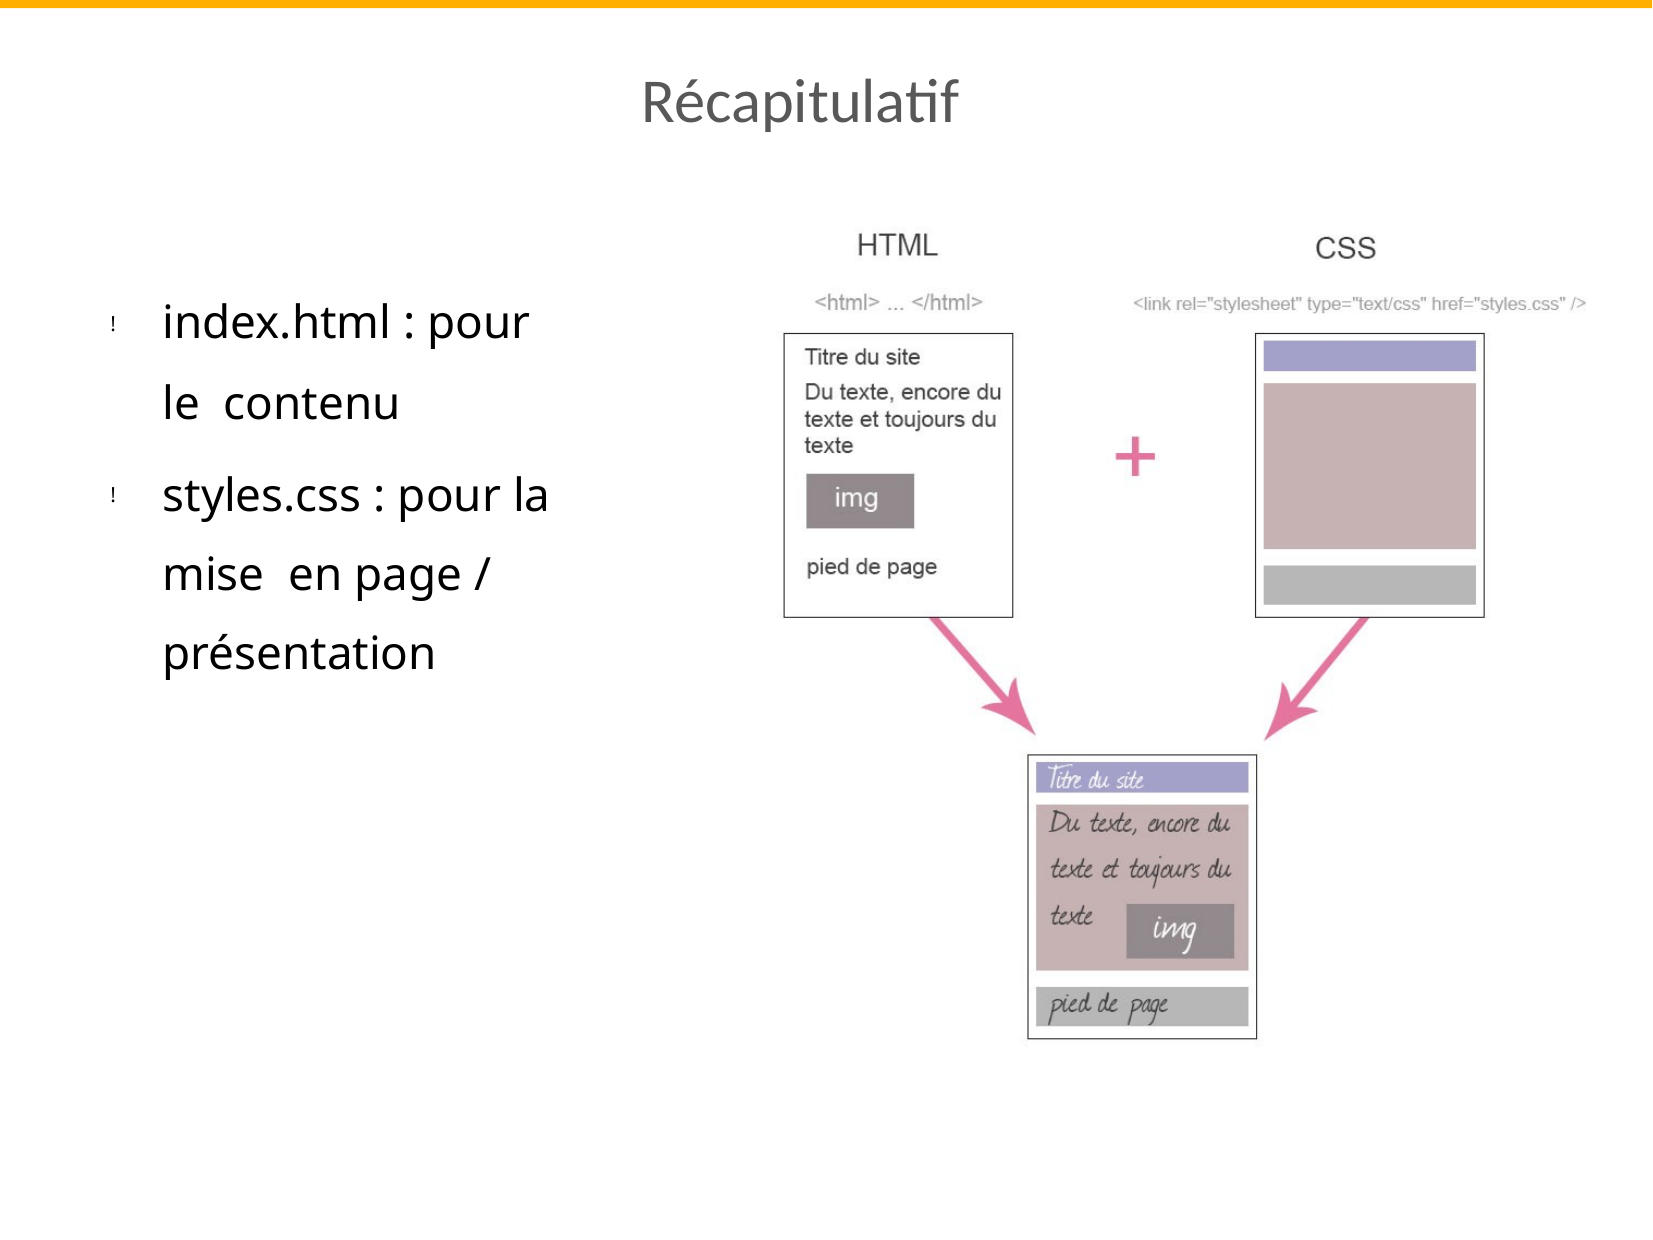

# Récapitulatif
index.html : pour le contenu
!
styles.css : pour la mise en page / présentation
!